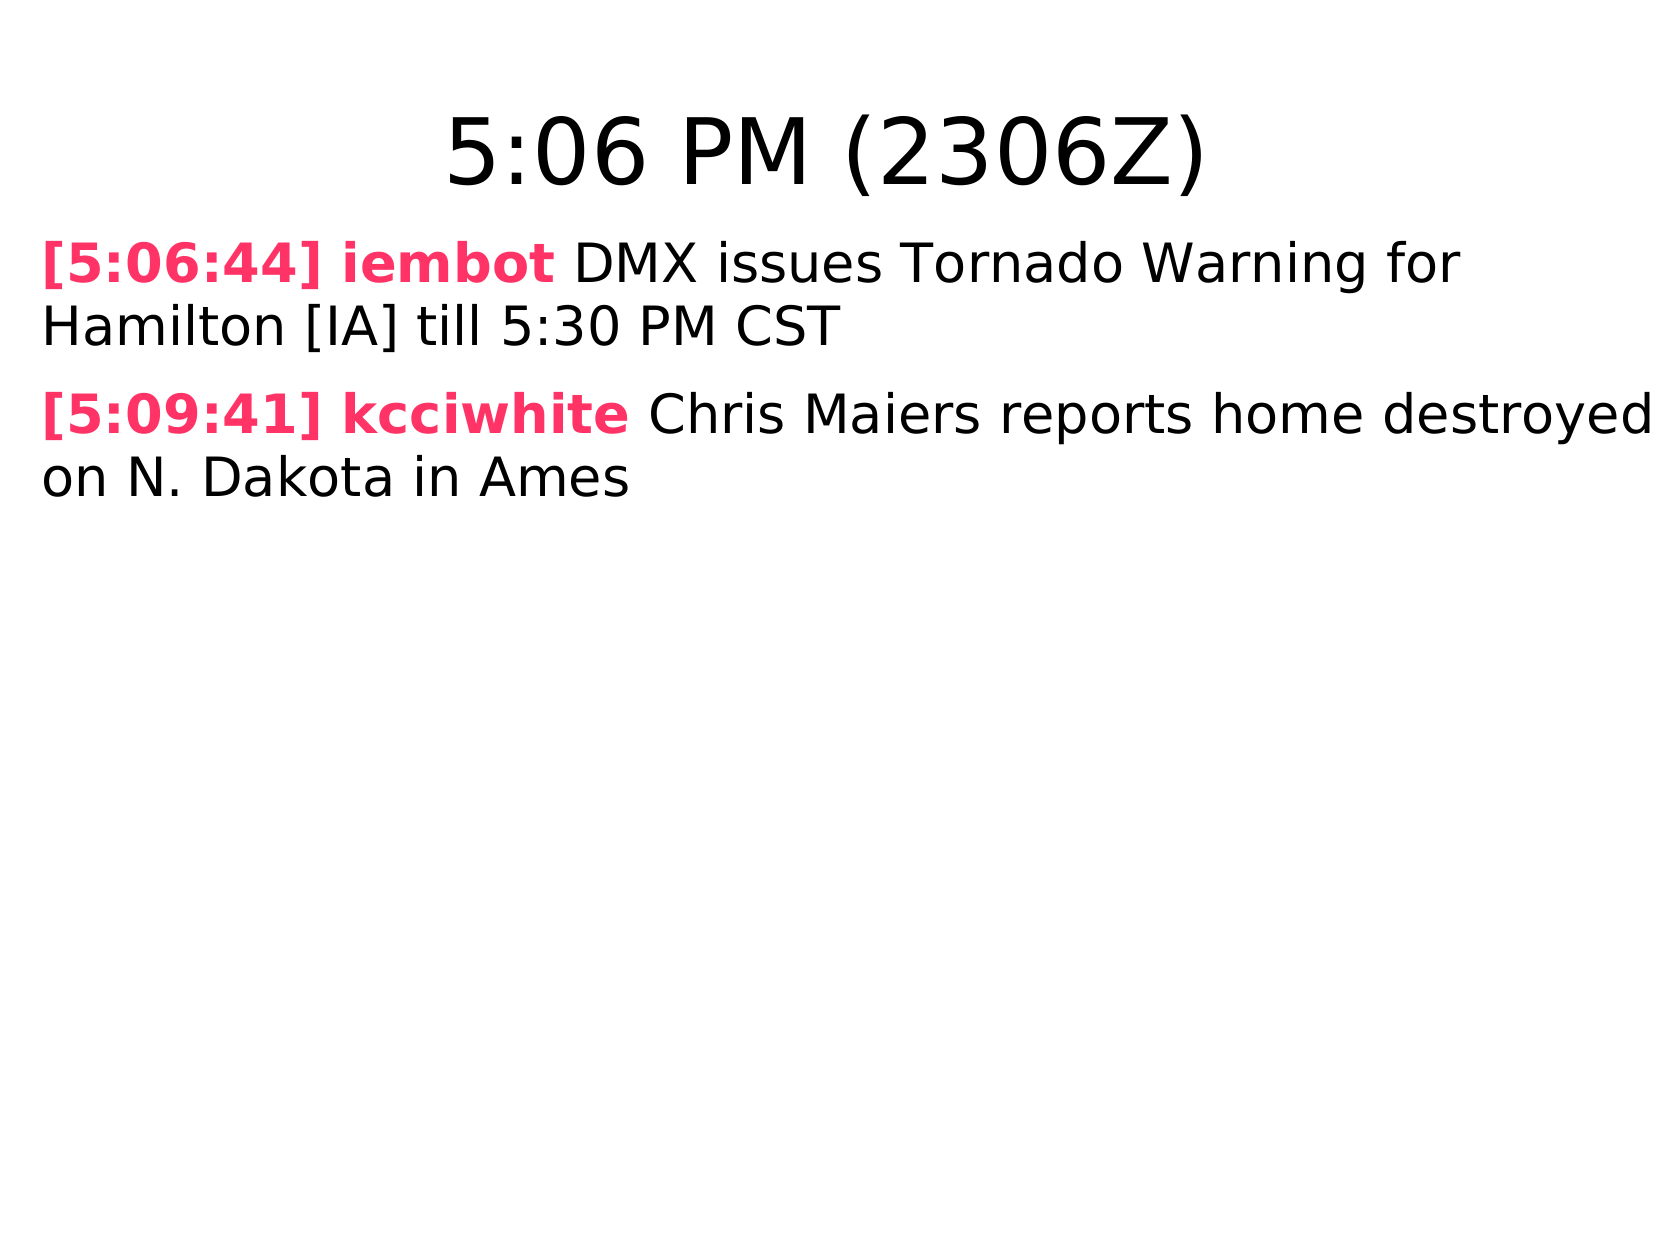

# 5:06 PM (2306Z)
[5:06:44] iembot DMX issues Tornado Warning for Hamilton [IA] till 5:30 PM CST
[5:09:41] kcciwhite Chris Maiers reports home destroyed on N. Dakota in Ames